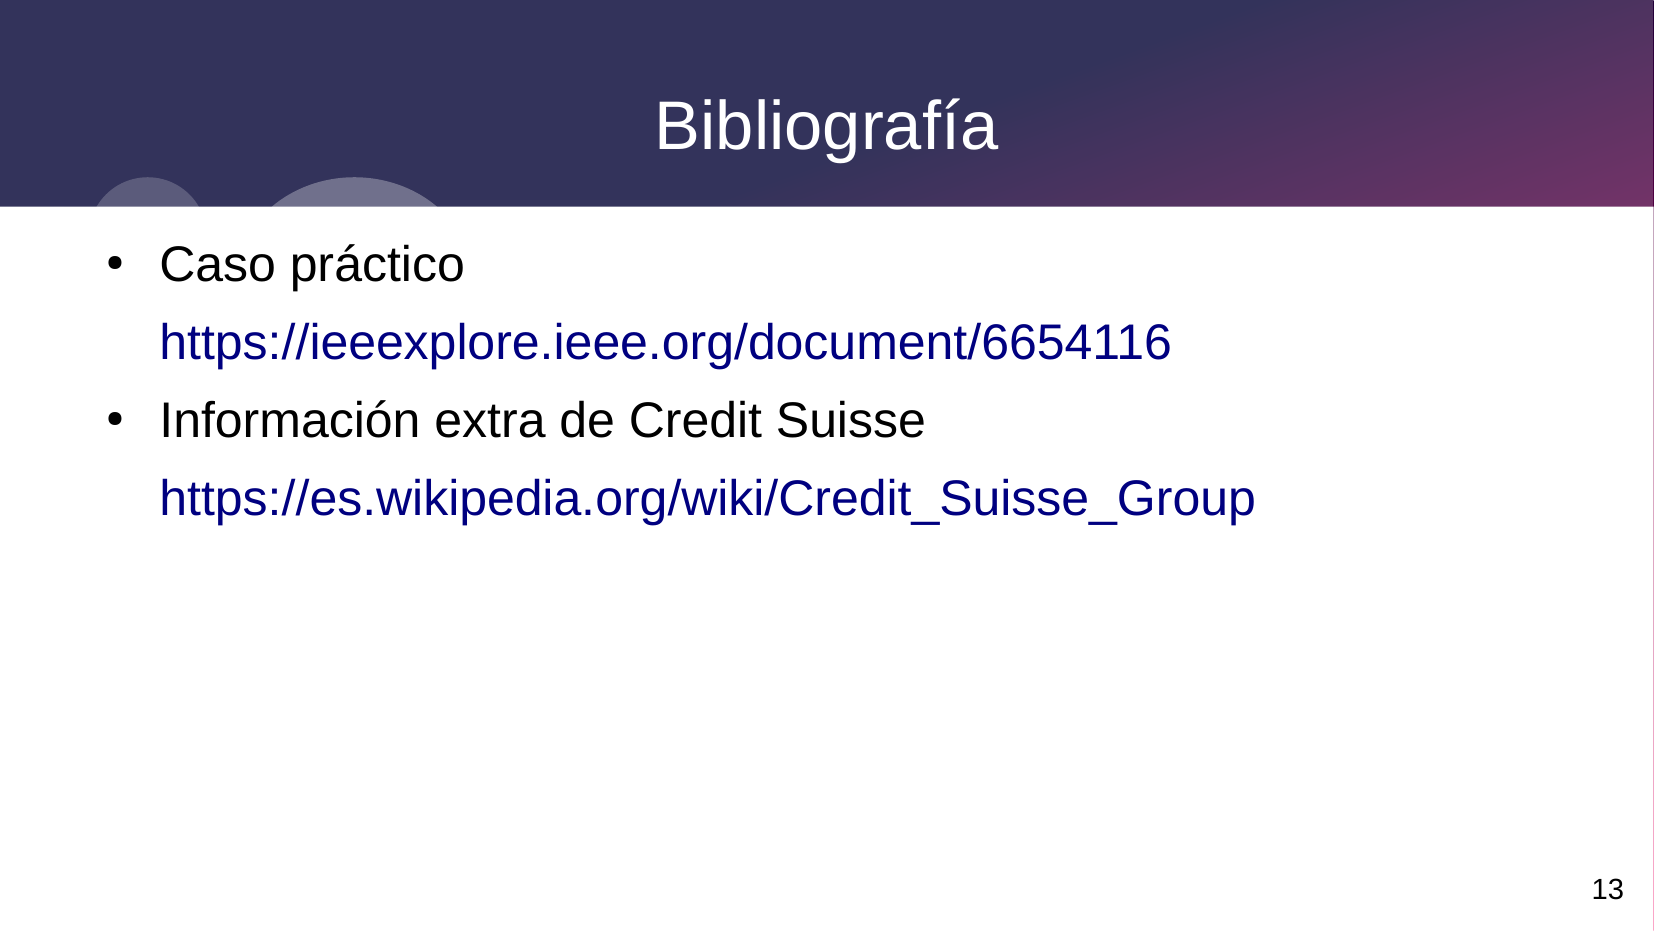

# Bibliografía
Caso práctico
https://ieeexplore.ieee.org/document/6654116
Información extra de Credit Suisse
https://es.wikipedia.org/wiki/Credit_Suisse_Group